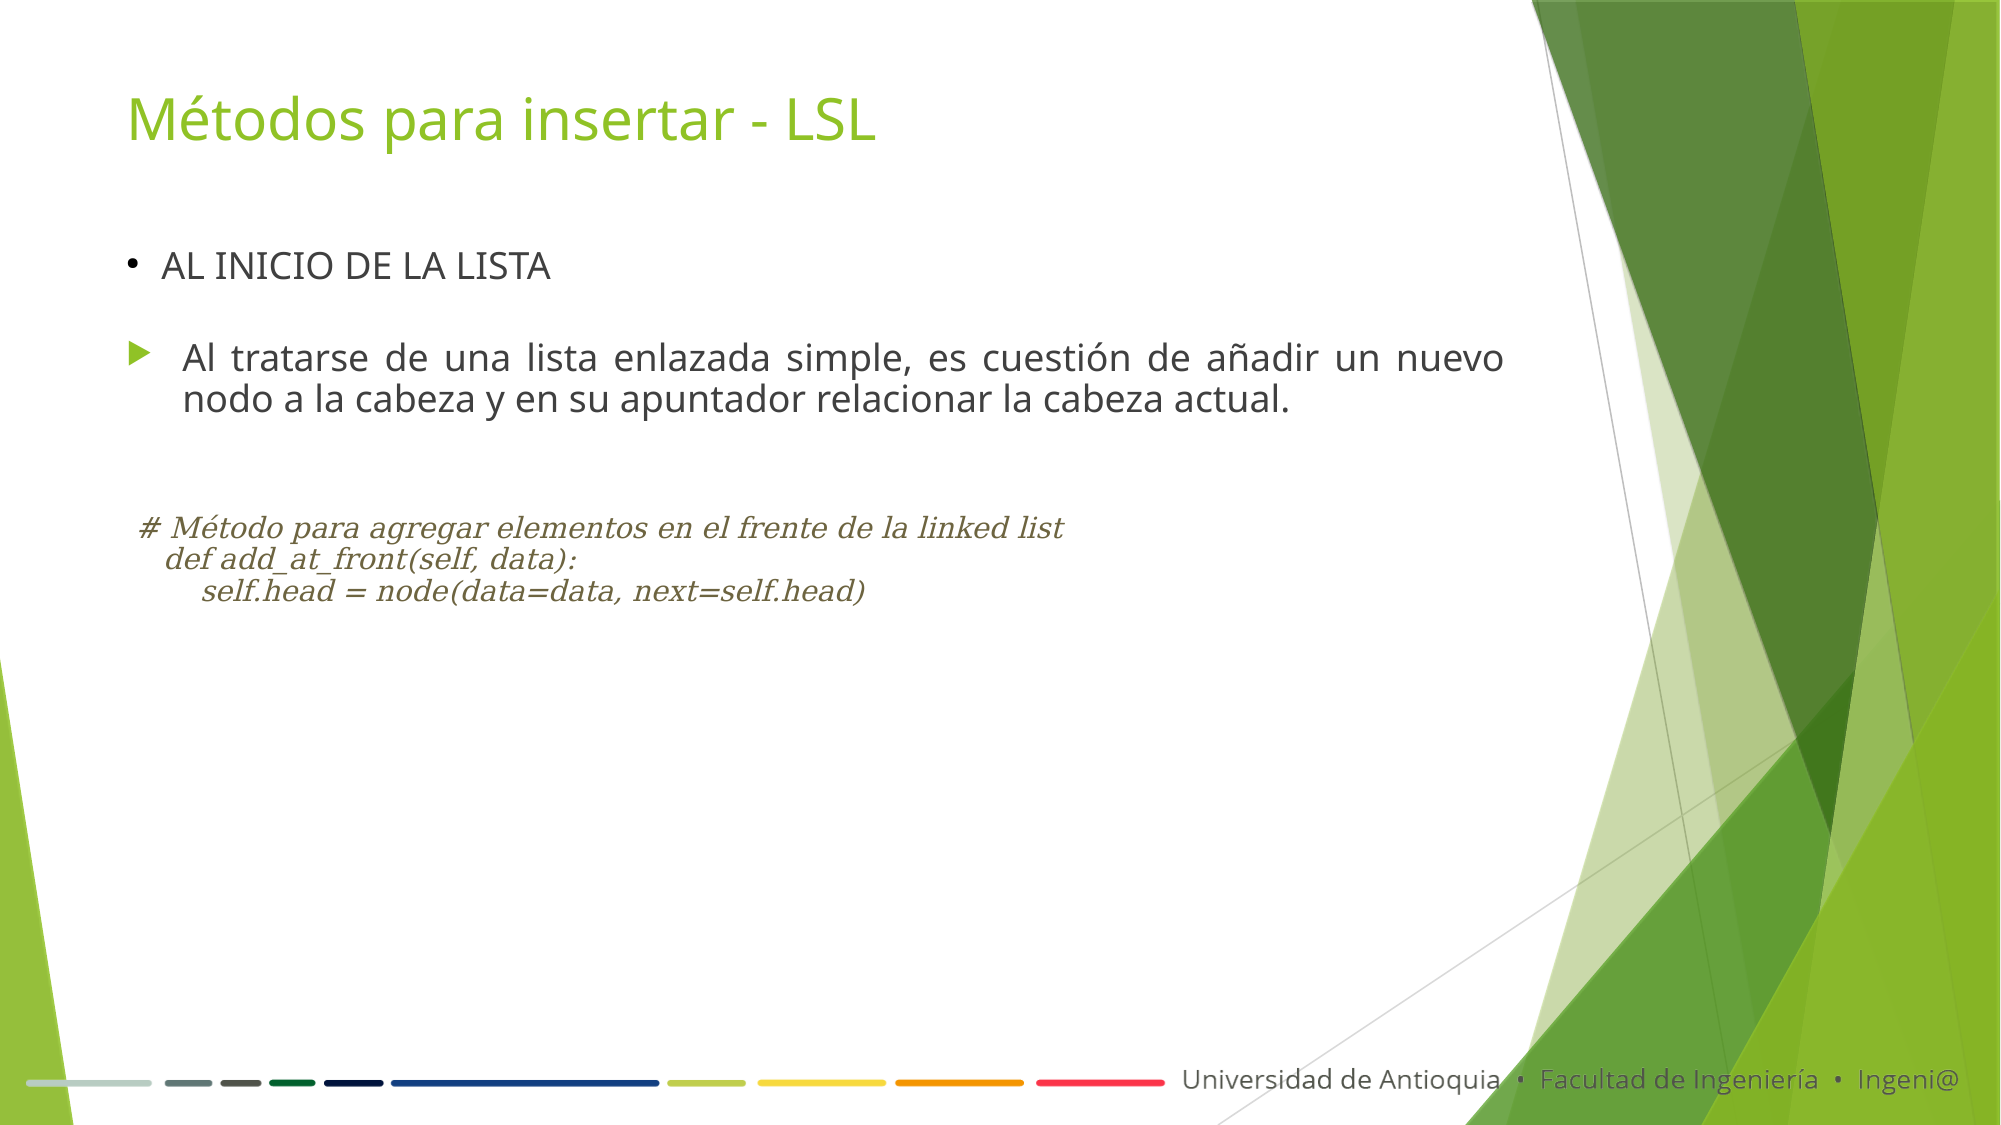

Métodos para insertar - LSL
# AL INICIO DE LA LISTA
Al tratarse de una lista enlazada simple, es cuestión de añadir un nuevo nodo a la cabeza y en su apuntador relacionar la cabeza actual.
 # Método para agregar elementos en el frente de la linked list
 def add_at_front(self, data):
 self.head = node(data=data, next=self.head)